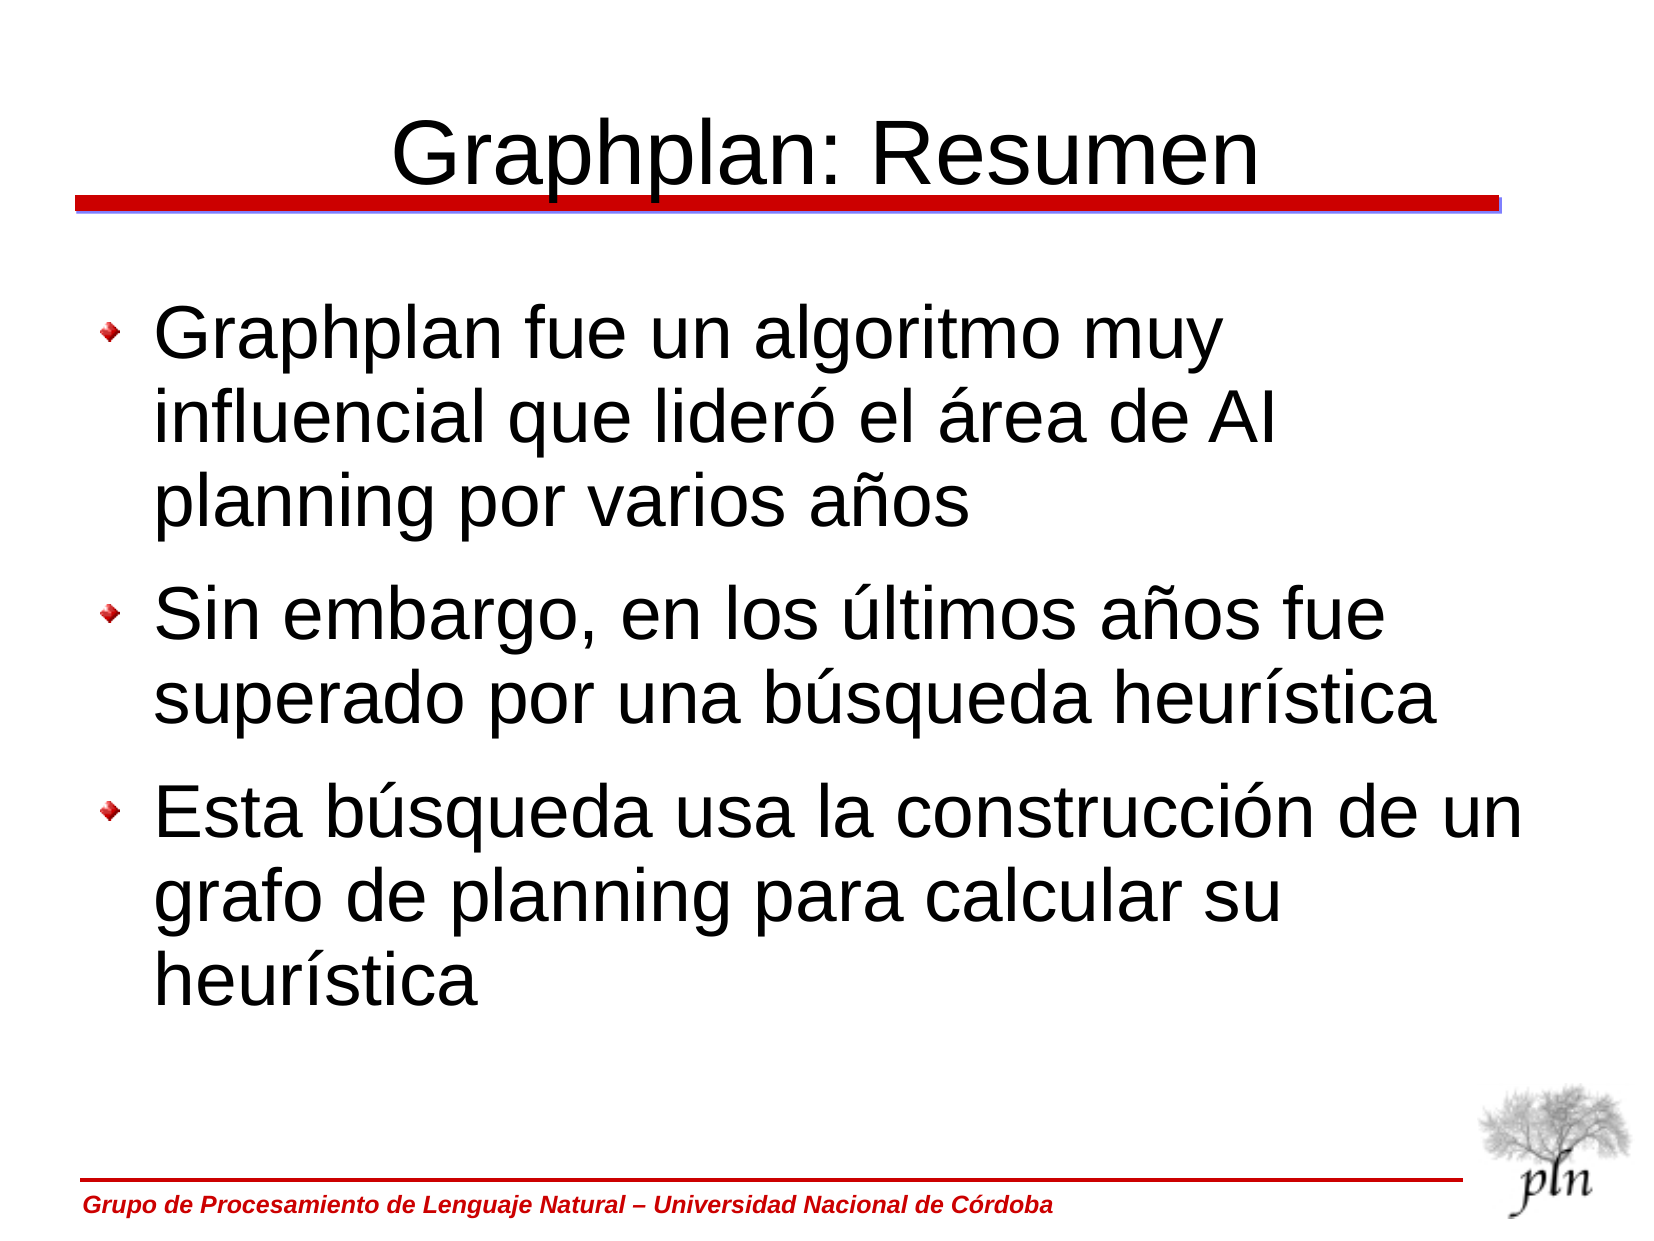

# Graphplan: Resumen
Graphplan fue un algoritmo muy influencial que lideró el área de AI planning por varios años
Sin embargo, en los últimos años fue superado por una búsqueda heurística
Esta búsqueda usa la construcción de un grafo de planning para calcular su heurística